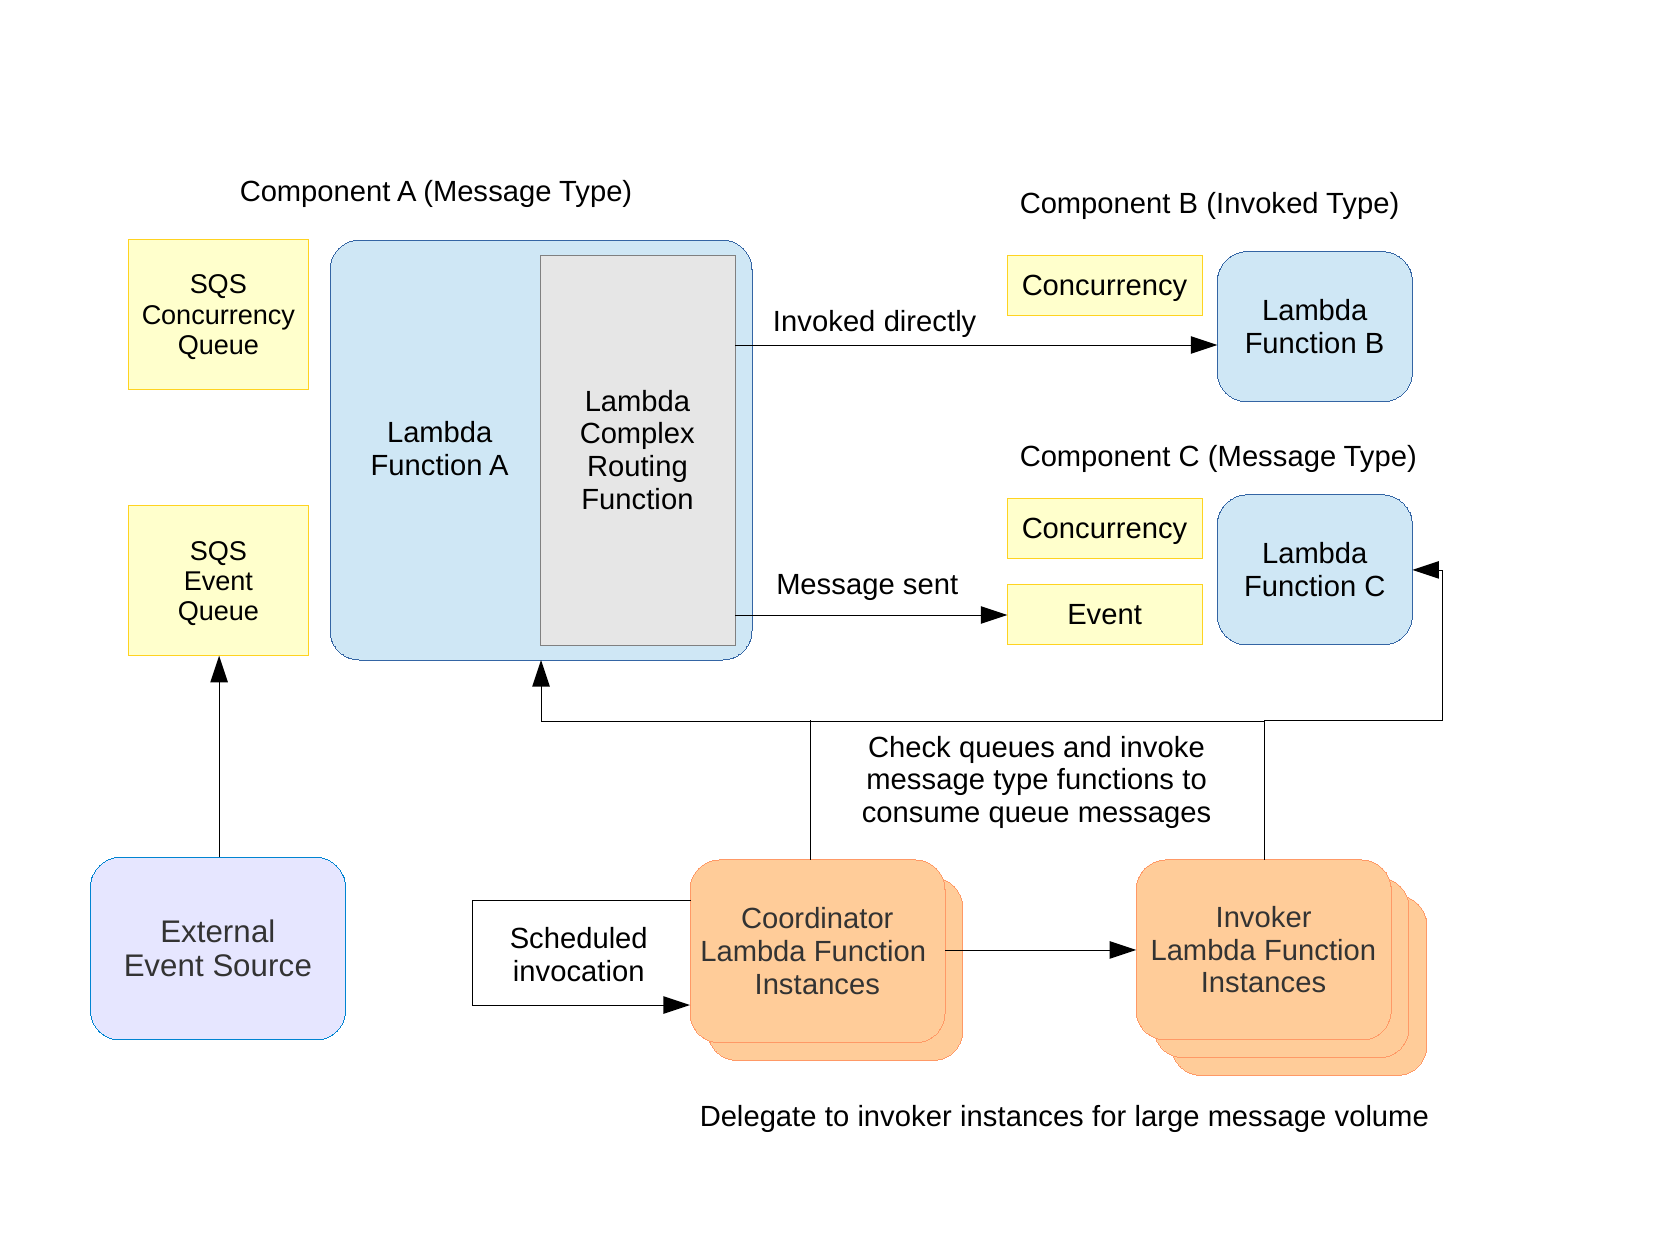

Component A (Message Type)
Component B (Invoked Type)
SQS
Concurrency
Queue
Lambda
Function B
Lambda
Complex
Routing
Function
Concurrency
Invoked directly
Lambda Function A
Component C (Message Type)
Lambda
Function C
Concurrency
SQS
Event
Queue
Message sent
Event
Check queues and invoke message type functions to consume queue messages
External
Event Source
Coordinator
Lambda Function
Instances
Invoker
Lambda Function
Instances
Scheduled
invocation
Delegate to invoker instances for large message volume